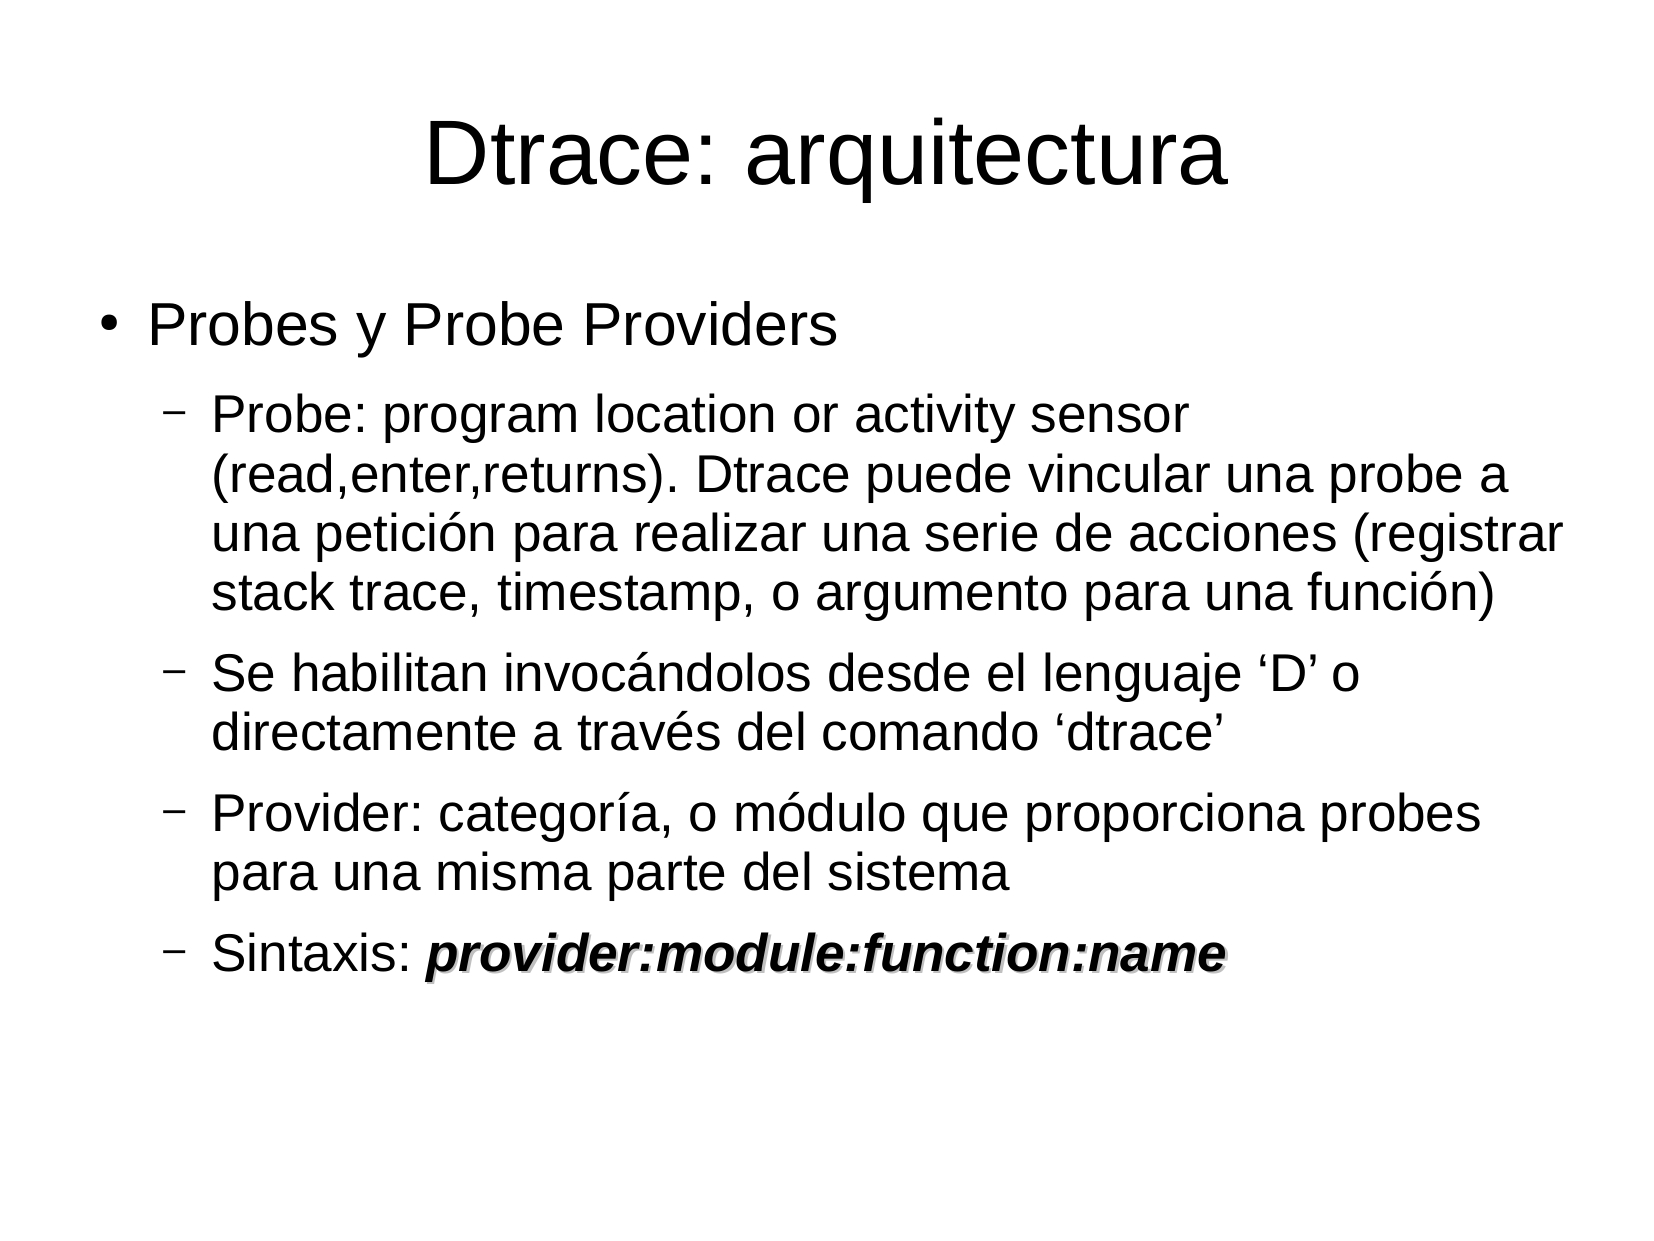

# Dtrace: arquitectura
Probes y Probe Providers
Probe: program location or activity sensor (read,enter,returns). Dtrace puede vincular una probe a una petición para realizar una serie de acciones (registrar stack trace, timestamp, o argumento para una función)
Se habilitan invocándolos desde el lenguaje ‘D’ o directamente a través del comando ‘dtrace’
Provider: categoría, o módulo que proporciona probes para una misma parte del sistema
Sintaxis: provider:module:function:name